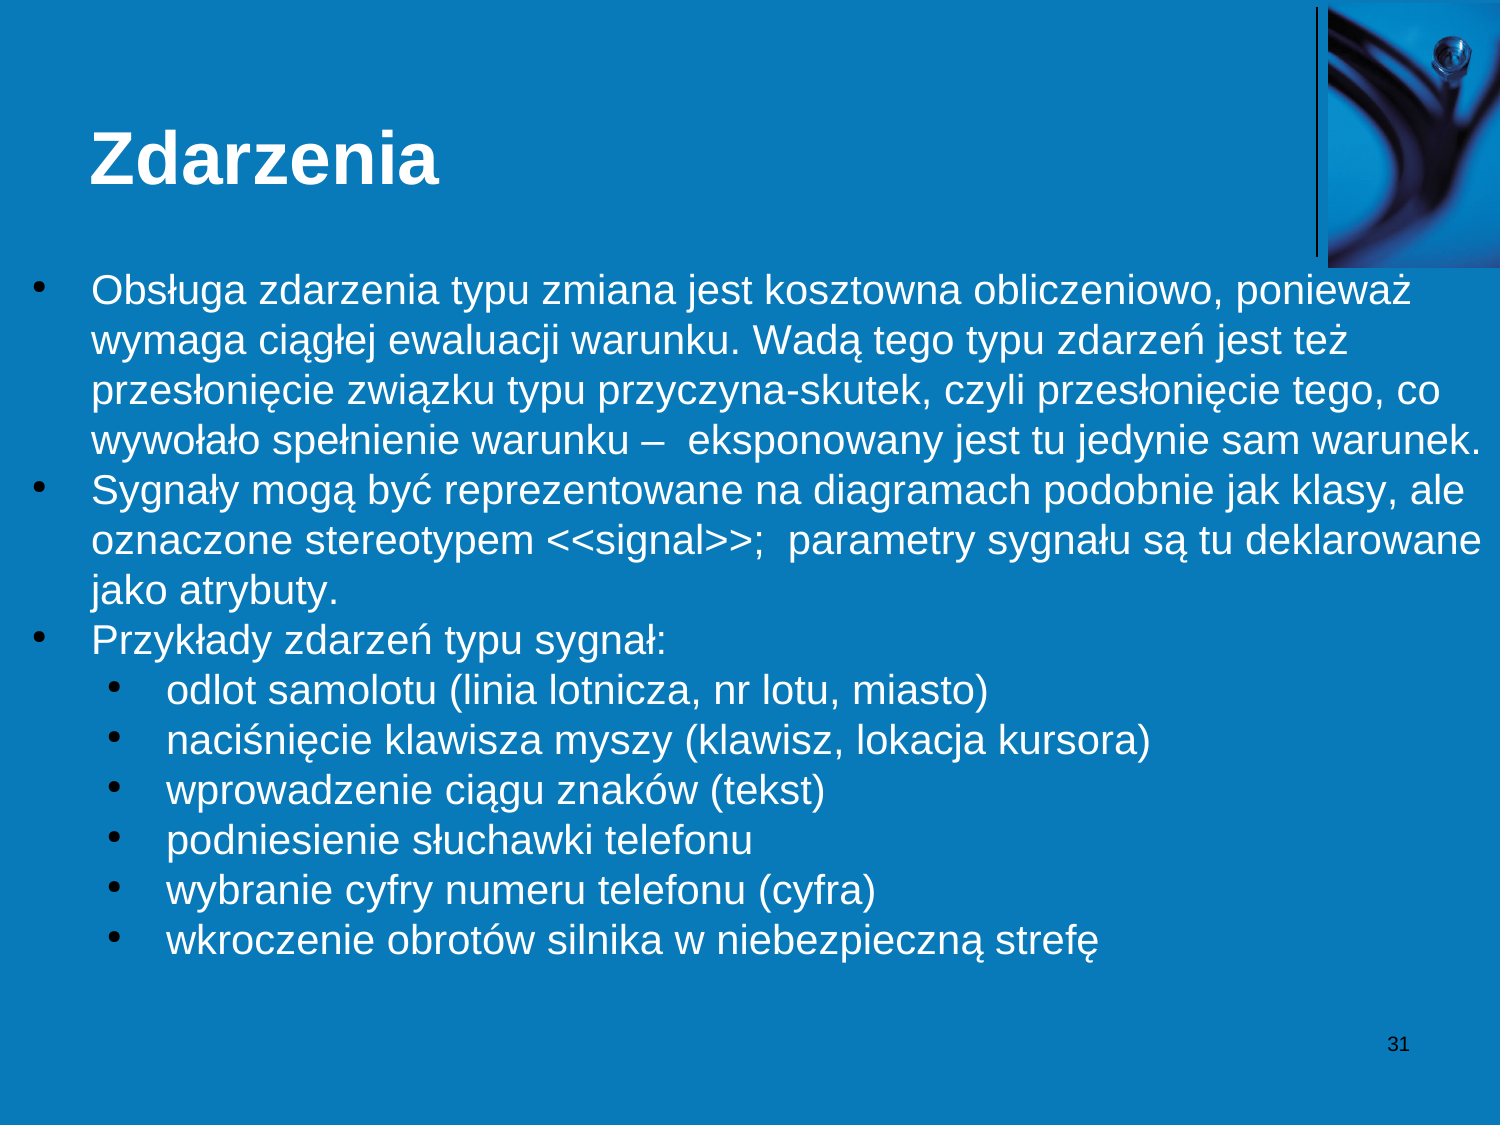

# Zdarzenia
Obsługa zdarzenia typu zmiana jest kosztowna obliczeniowo, ponieważ wymaga ciągłej ewaluacji warunku. Wadą tego typu zdarzeń jest też przesłonięcie związku typu przyczyna-skutek, czyli przesłonięcie tego, co wywołało spełnienie warunku – eksponowany jest tu jedynie sam warunek.
Sygnały mogą być reprezentowane na diagramach podobnie jak klasy, ale oznaczone stereotypem <<signal>>; parametry sygnału są tu deklarowane jako atrybuty.
Przykłady zdarzeń typu sygnał:
odlot samolotu (linia lotnicza, nr lotu, miasto)
naciśnięcie klawisza myszy (klawisz, lokacja kursora)
wprowadzenie ciągu znaków (tekst)
podniesienie słuchawki telefonu
wybranie cyfry numeru telefonu (cyfra)
wkroczenie obrotów silnika w niebezpieczną strefę
31